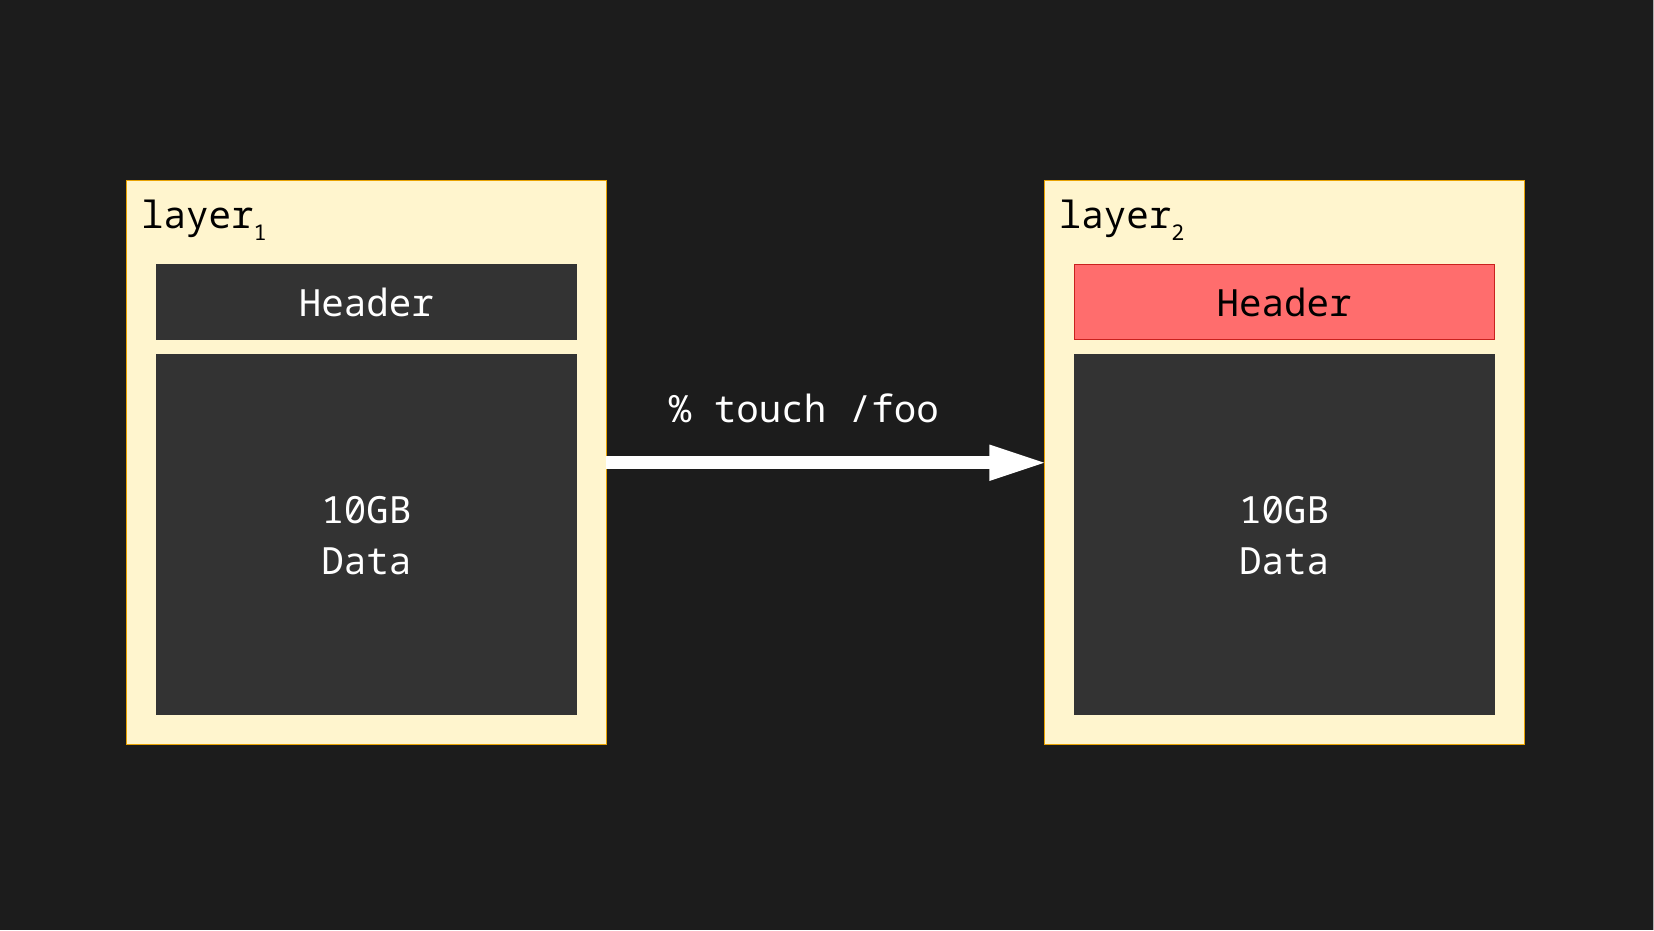

layer1
layer2
Header
Header
10GB
Data
10GB
Data
% touch /foo